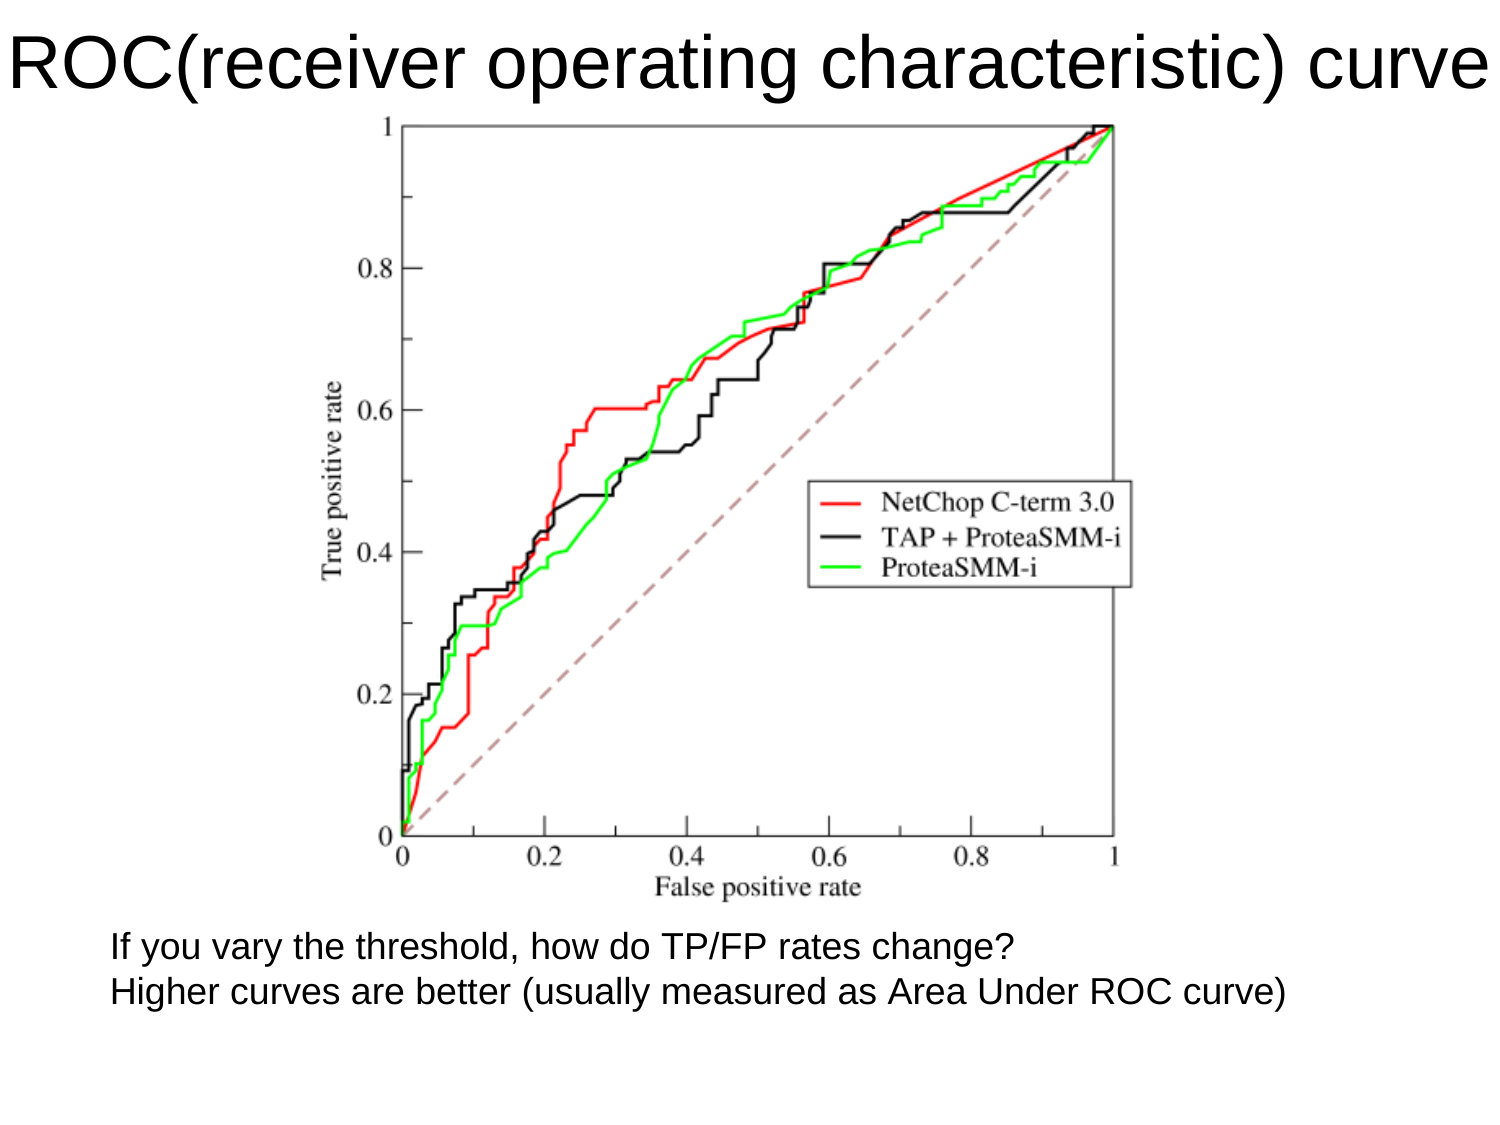

# ROC(receiver operating characteristic) curve
If you vary the threshold, how do TP/FP rates change?
Higher curves are better (usually measured as Area Under ROC curve)